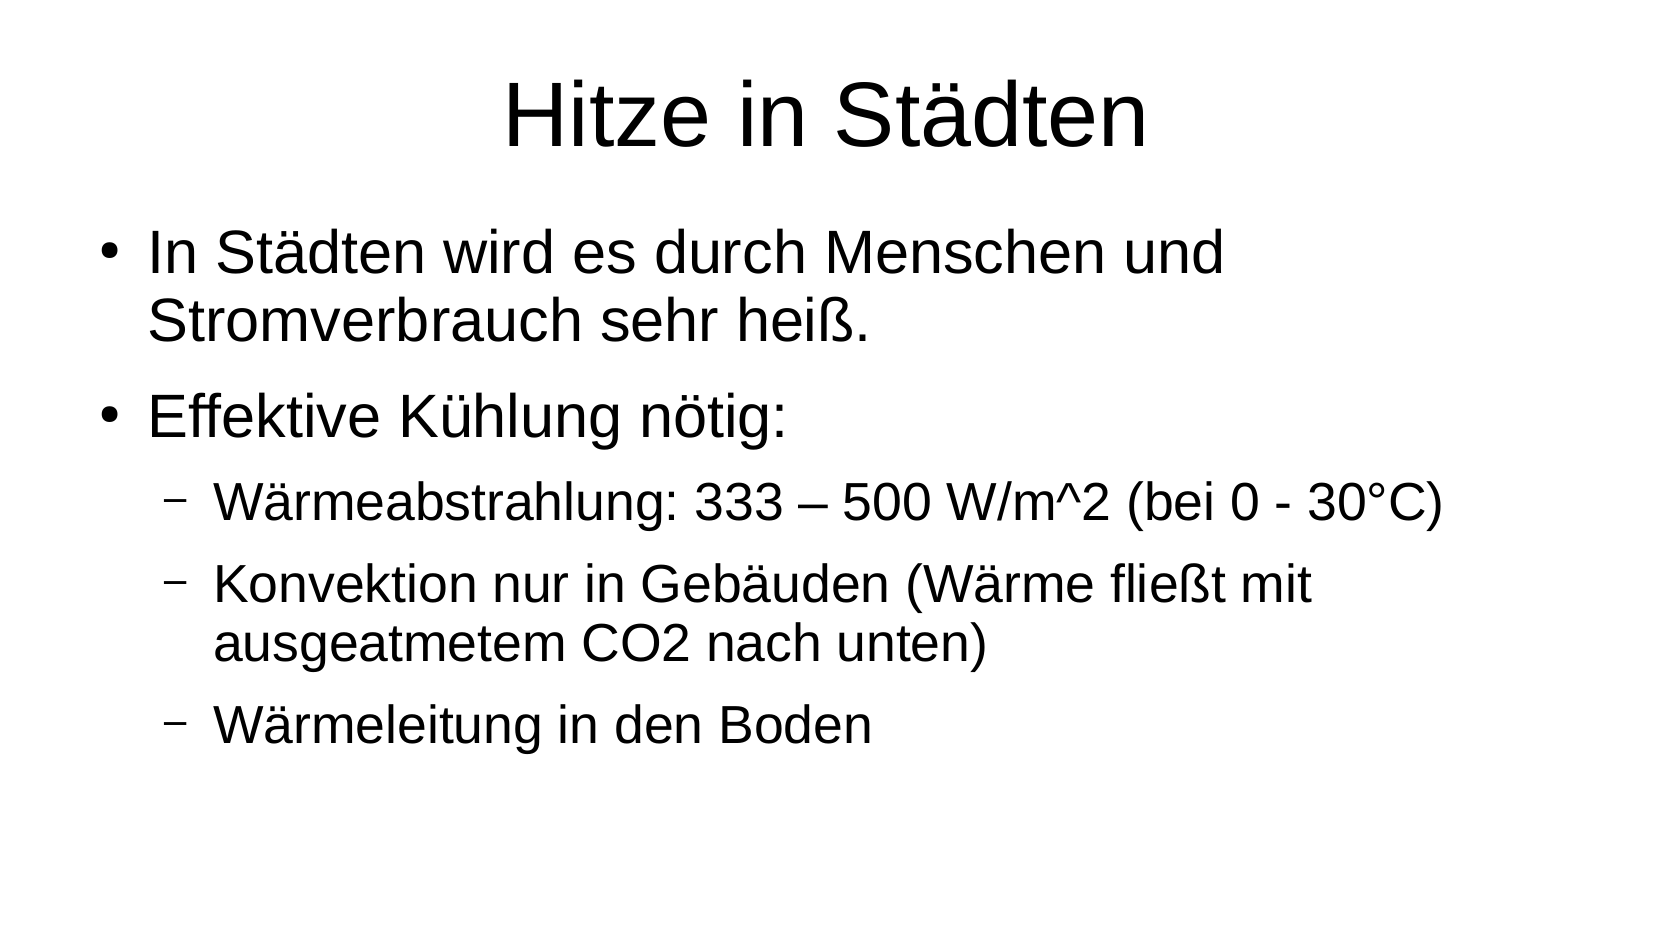

# Hitze in Städten
In Städten wird es durch Menschen und Stromverbrauch sehr heiß.
Effektive Kühlung nötig:
Wärmeabstrahlung: 333 – 500 W/m^2 (bei 0 - 30°C)
Konvektion nur in Gebäuden (Wärme fließt mit ausgeatmetem CO2 nach unten)
Wärmeleitung in den Boden